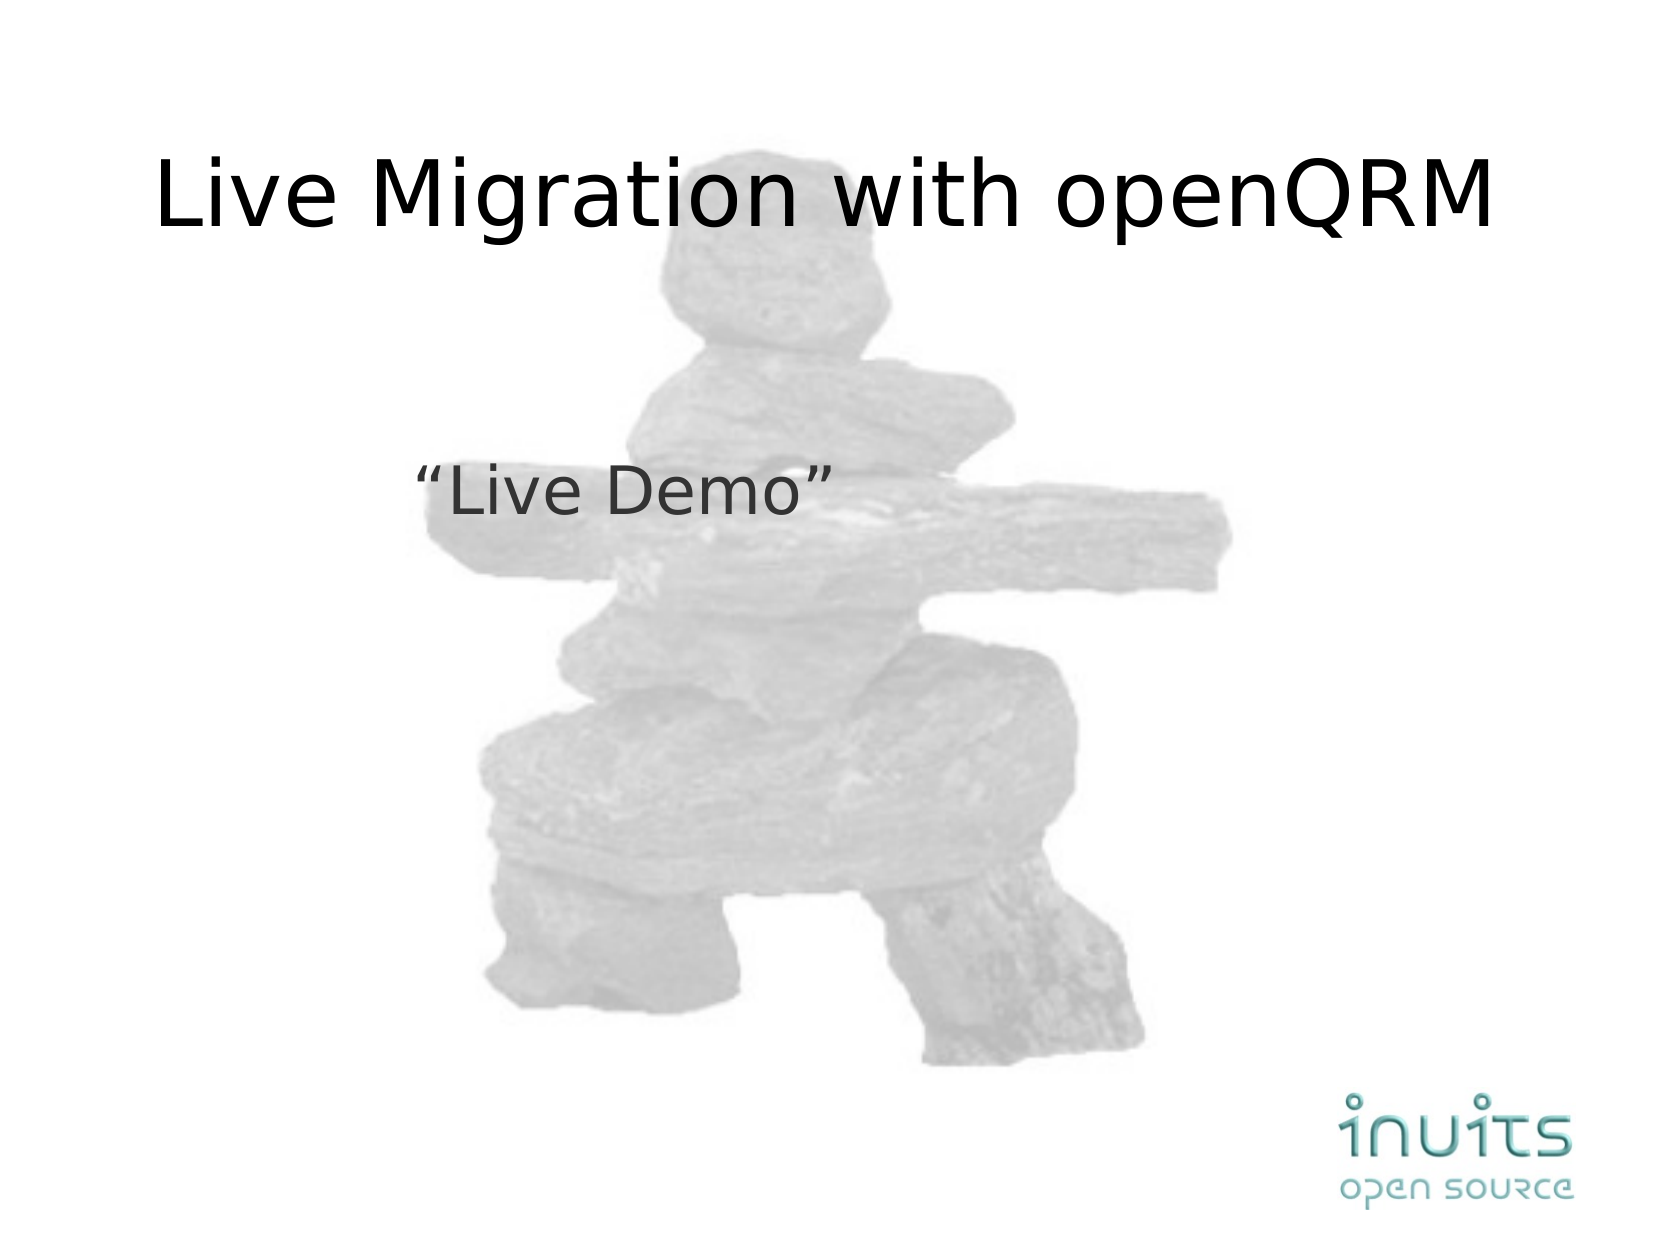

# Live Migration with openQRM
“Live Demo”